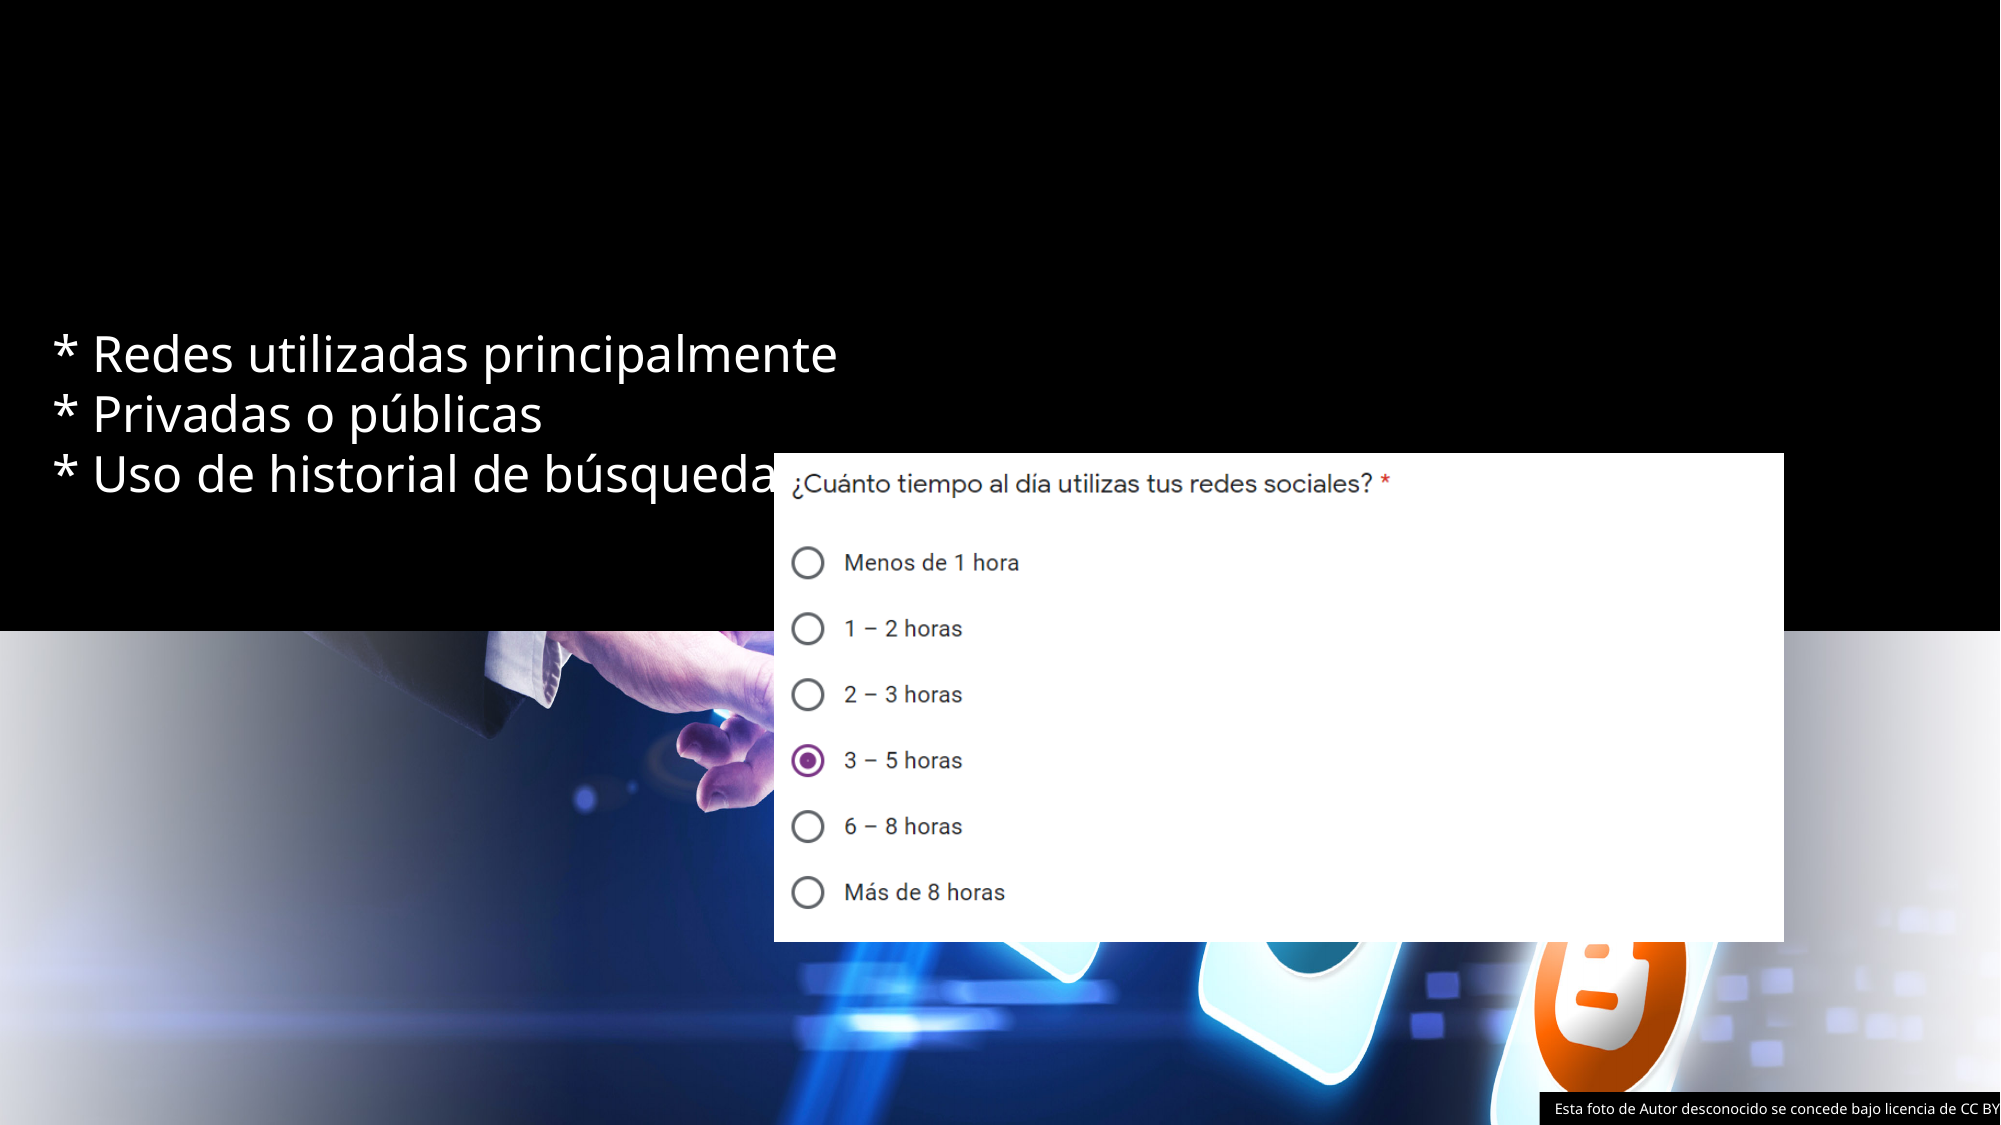

# Redes sociales
* Redes utilizadas principalmente
* Privadas o públicas
* Uso de historial de búsqueda
Esta foto de Autor desconocido se concede bajo licencia de CC BY-NC.